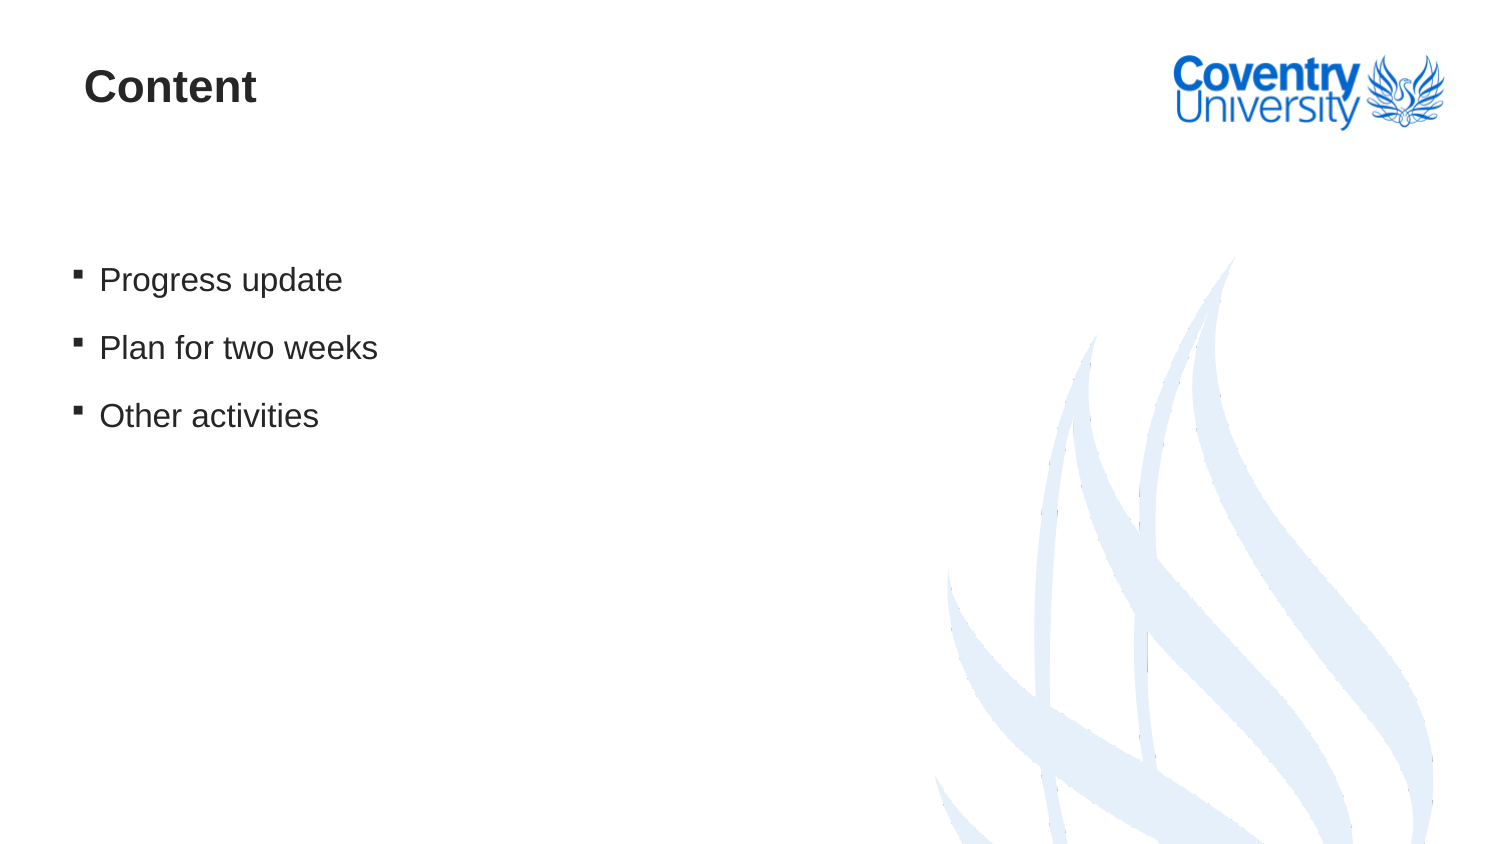

# Content
Progress update
Plan for two weeks
Other activities